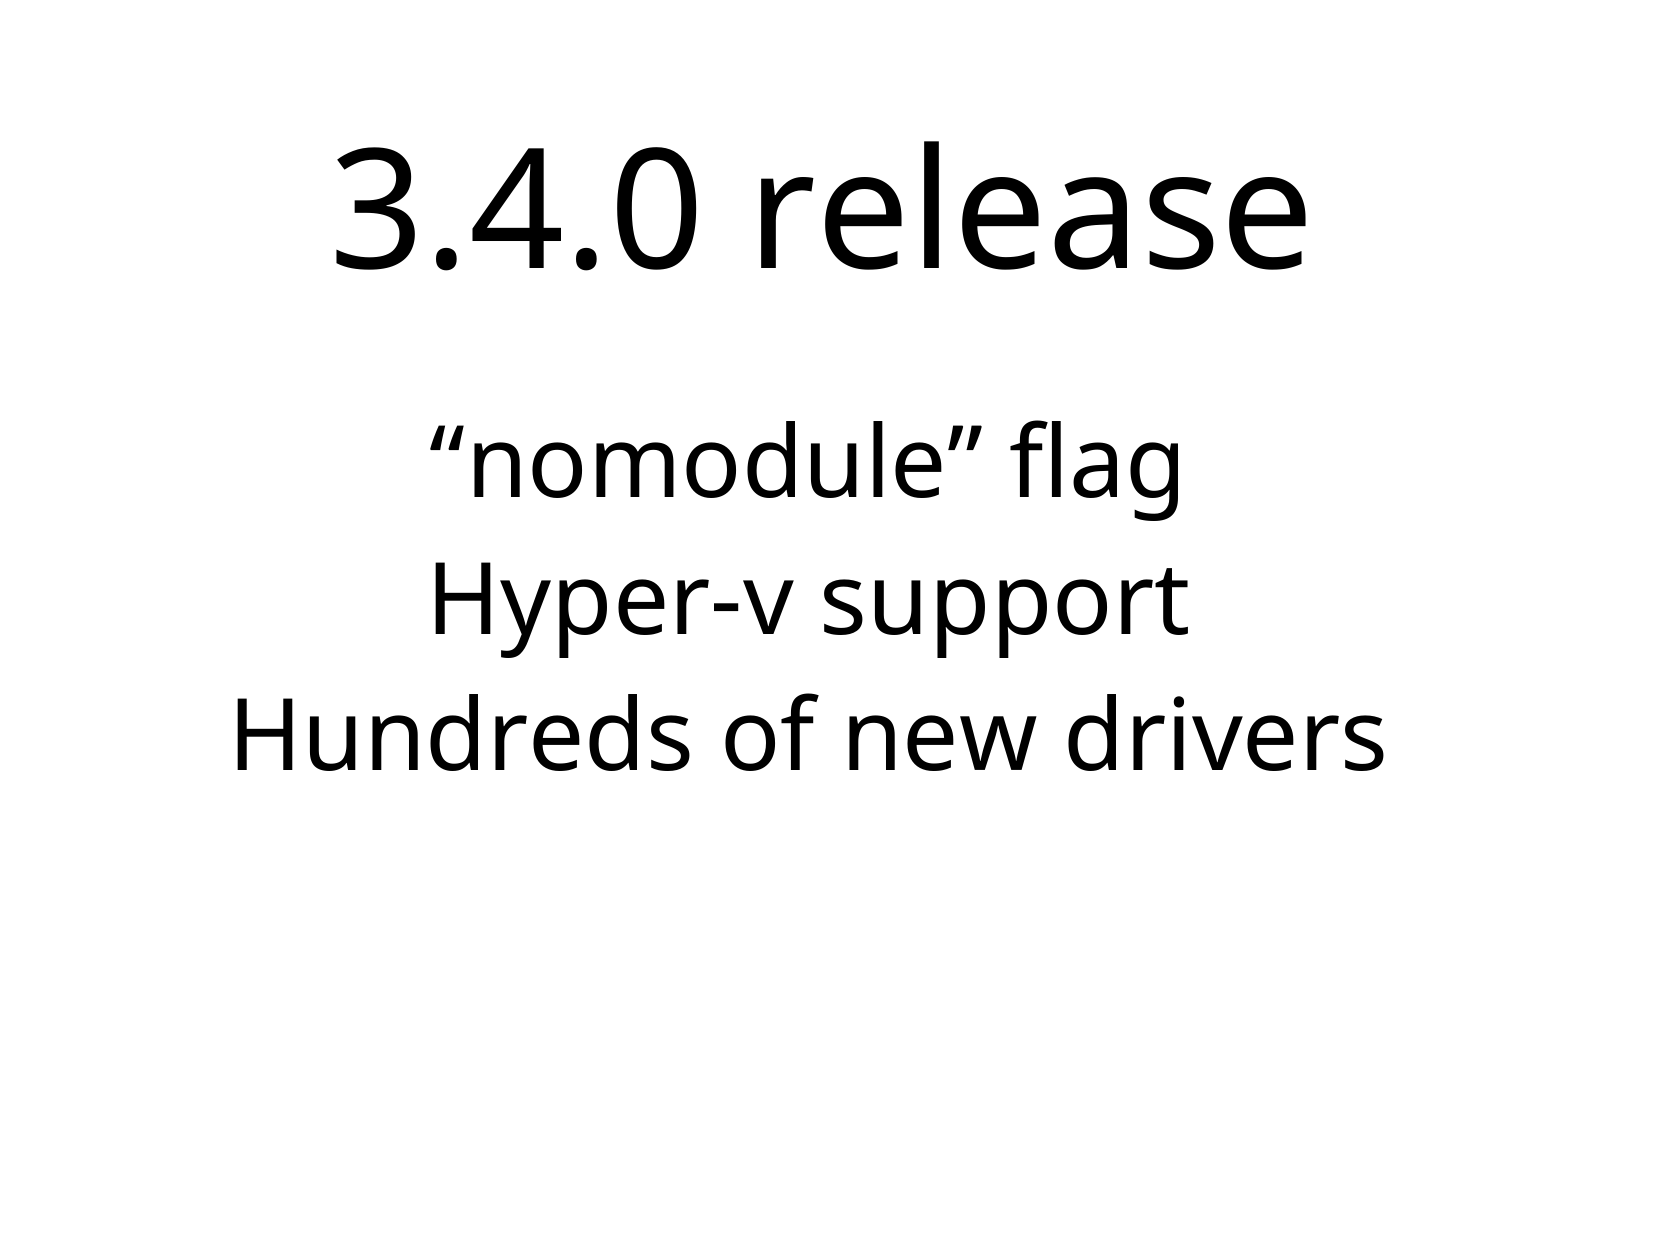

3.4.0 release
“nomodule” flag
Hyper-v support
Hundreds of new drivers
2.6.20 to 2.6.24-rc8